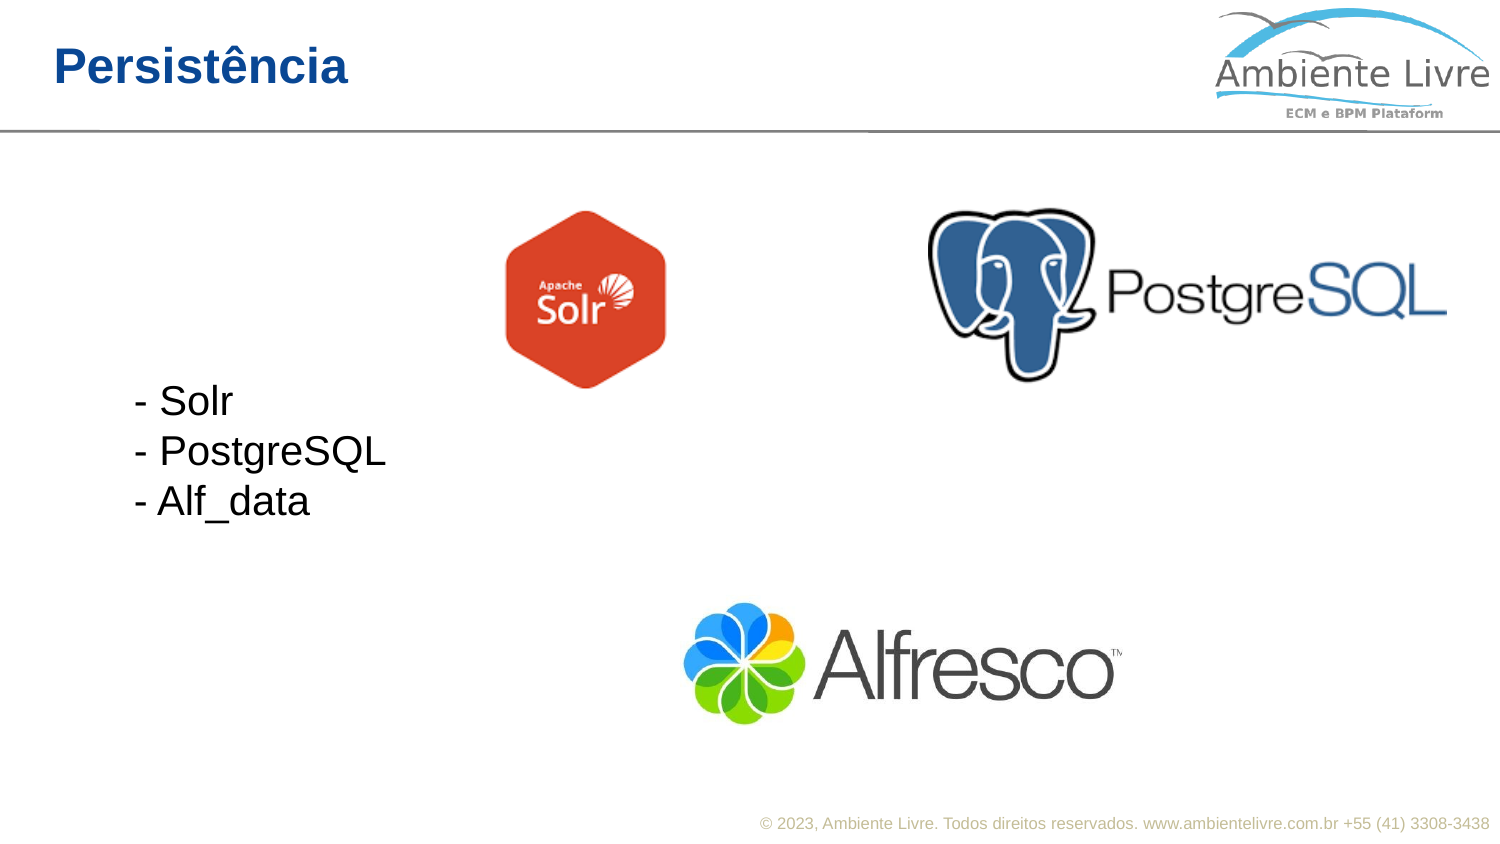

Persistência
- Solr
- PostgreSQL
- Alf_data